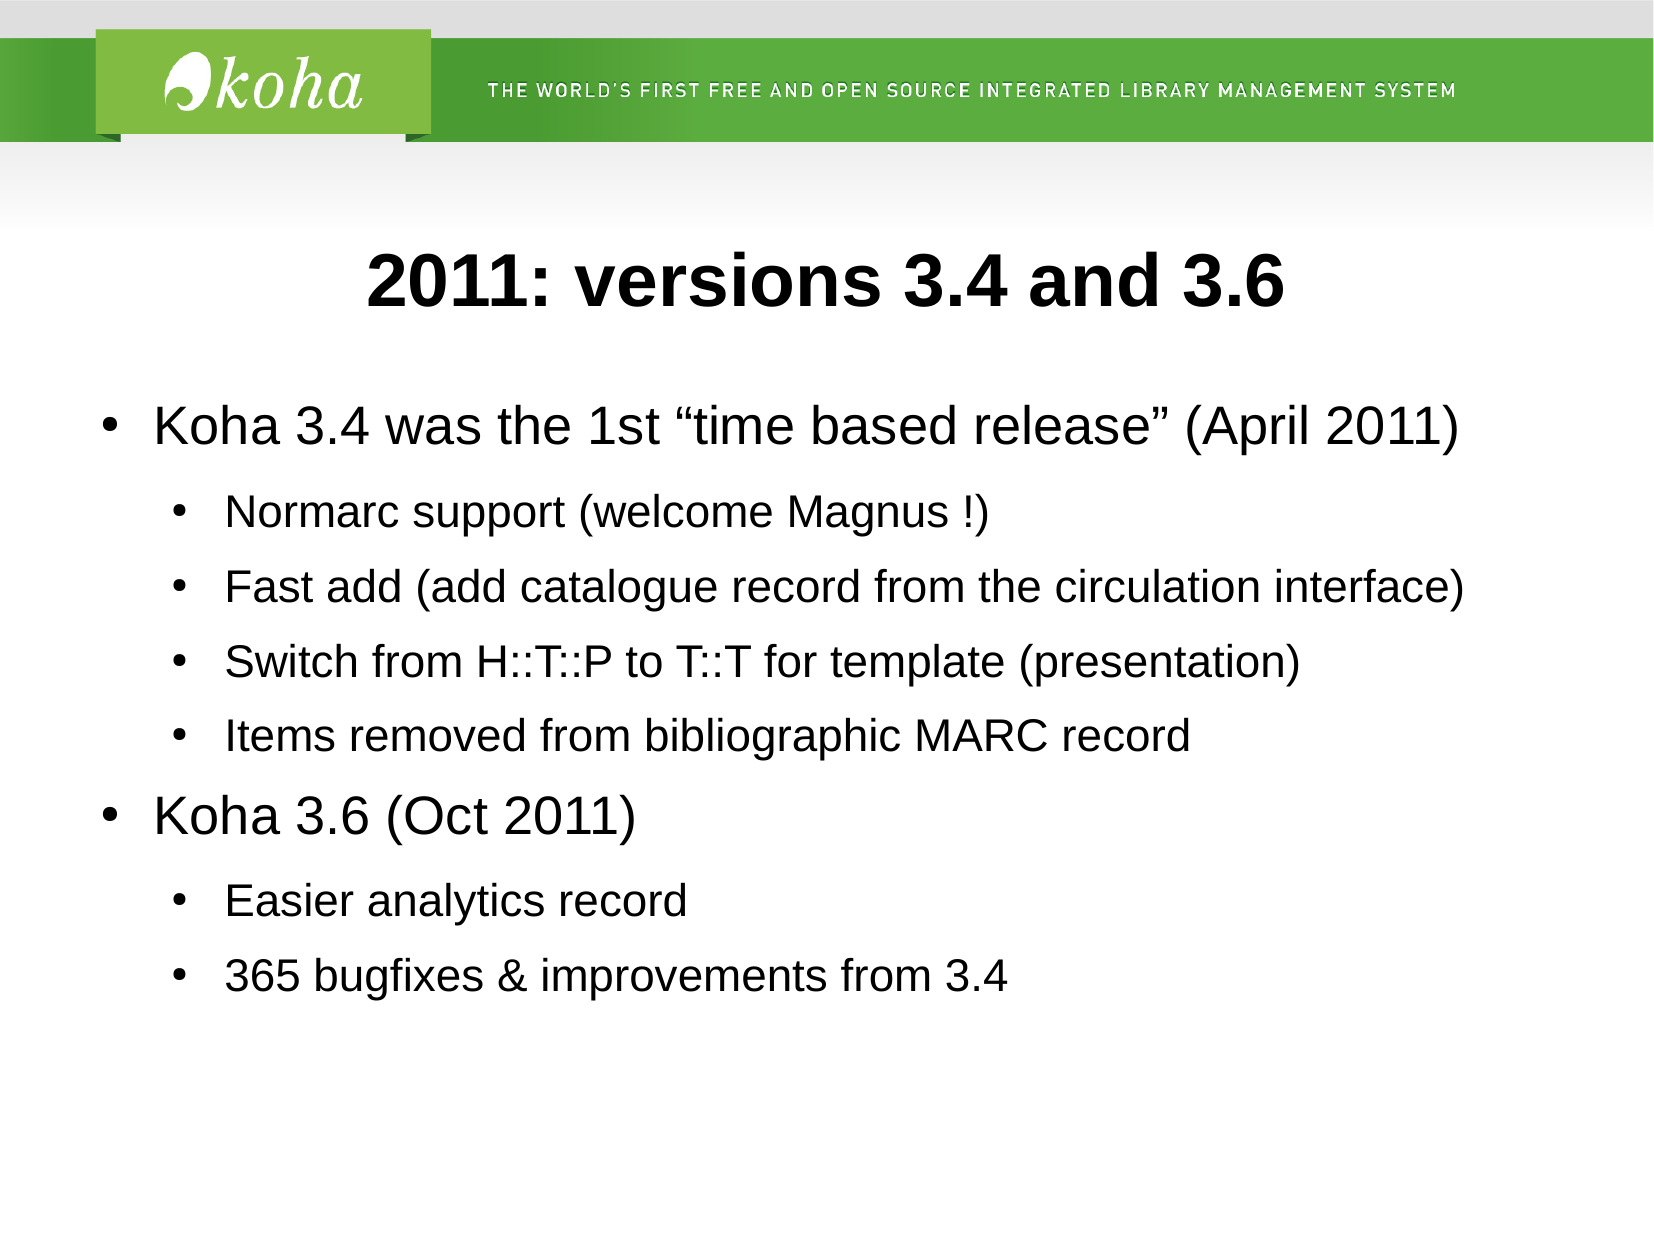

# 2011: versions 3.4 and 3.6
Koha 3.4 was the 1st “time based release” (April 2011)
Normarc support (welcome Magnus !)
Fast add (add catalogue record from the circulation interface)
Switch from H::T::P to T::T for template (presentation)
Items removed from bibliographic MARC record
Koha 3.6 (Oct 2011)
Easier analytics record
365 bugfixes & improvements from 3.4